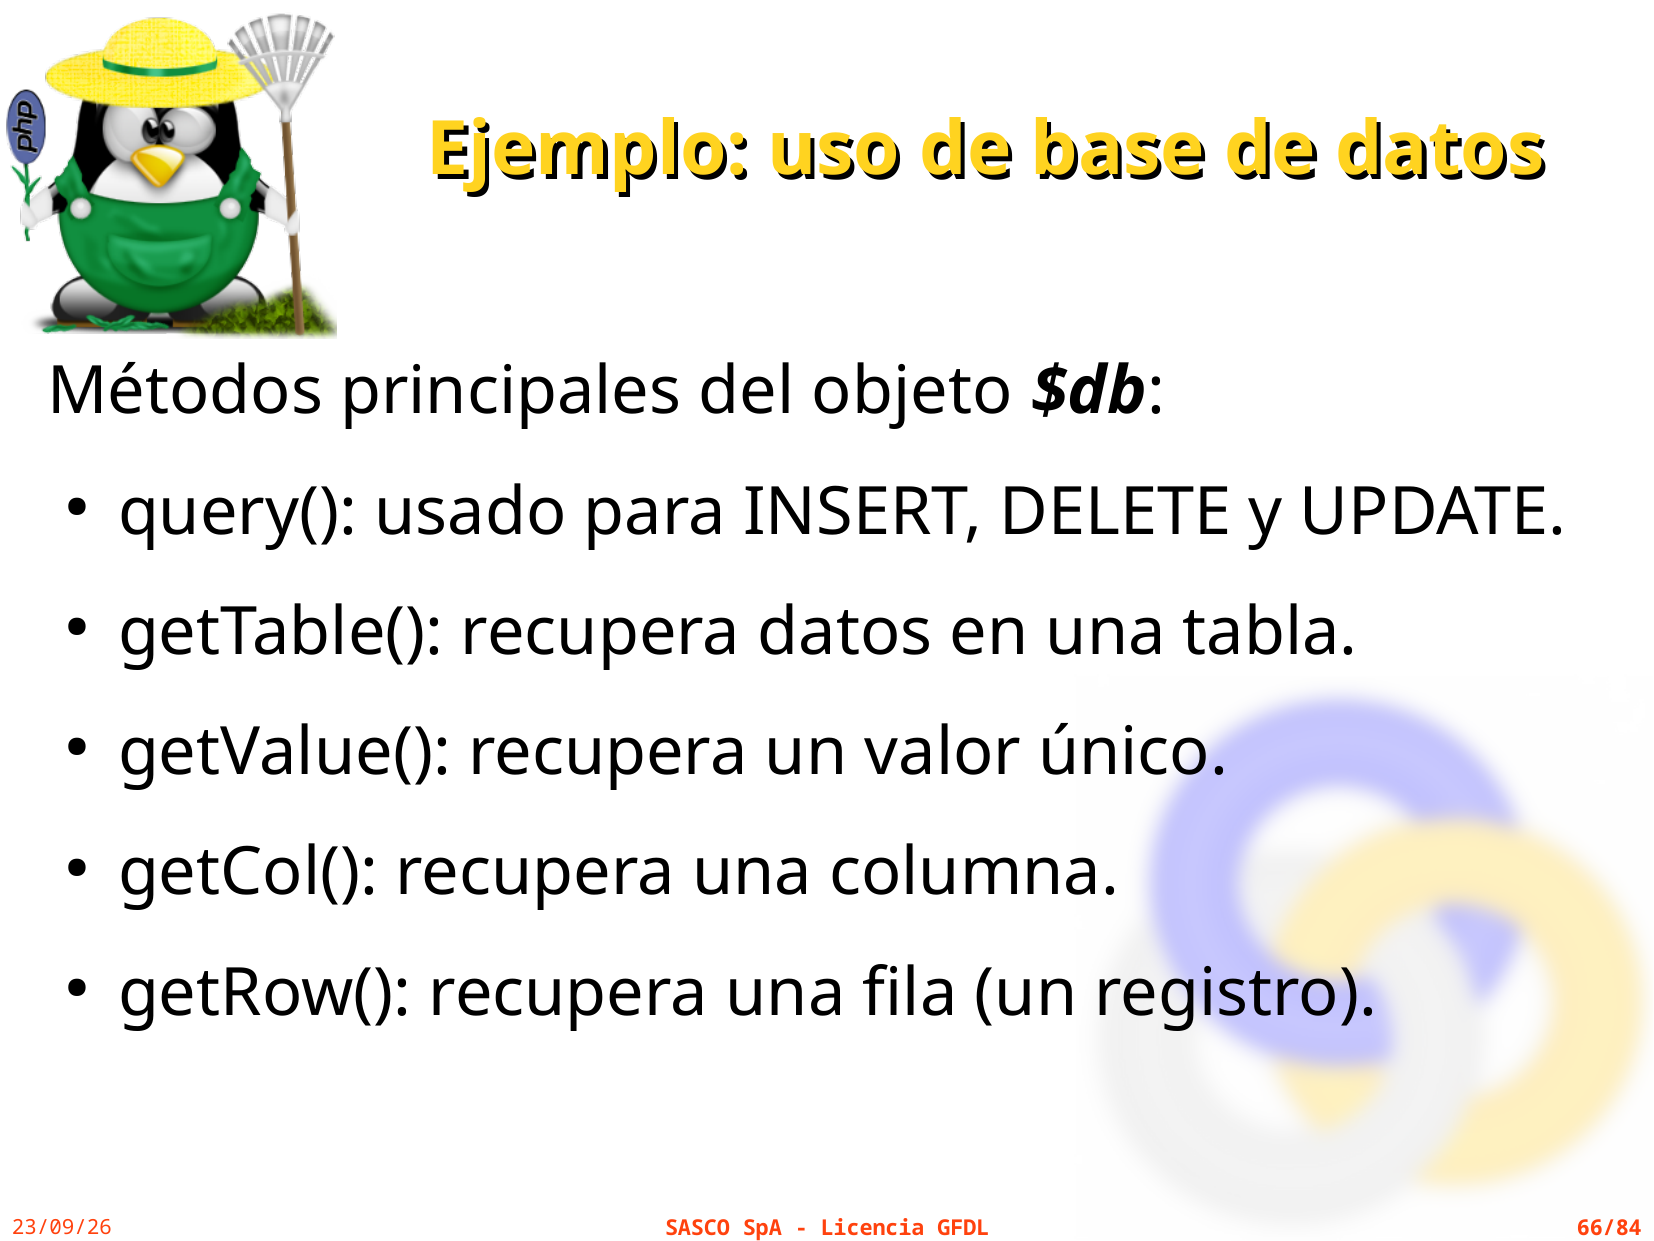

# Ejemplo: uso de base de datos
Métodos principales del objeto $db:
query(): usado para INSERT, DELETE y UPDATE.
getTable(): recupera datos en una tabla.
getValue(): recupera un valor único.
getCol(): recupera una columna.
getRow(): recupera una fila (un registro).
SASCO SpA - Licencia GFDL
66